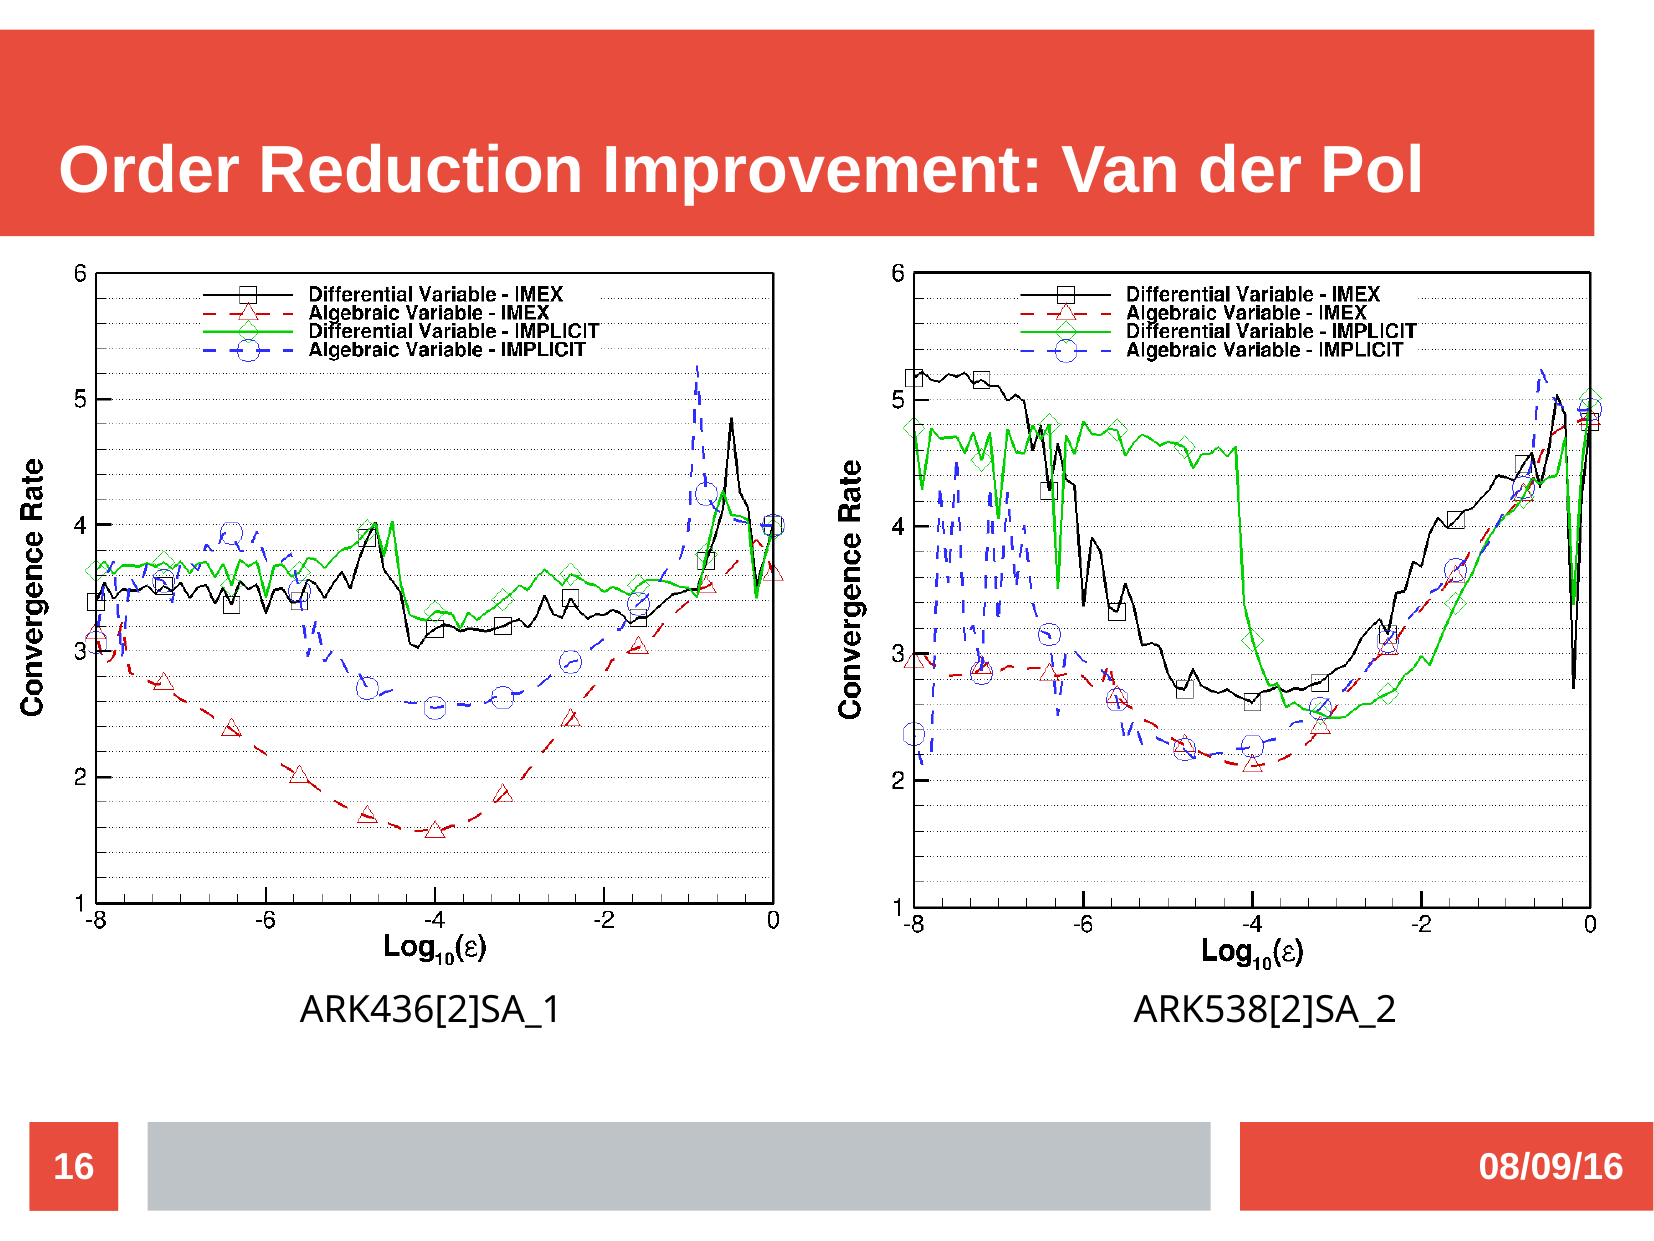

# Order Reduction Improvement: Van der Pol
ARK436[2]SA_1
ARK538[2]SA_2
16
08/09/16